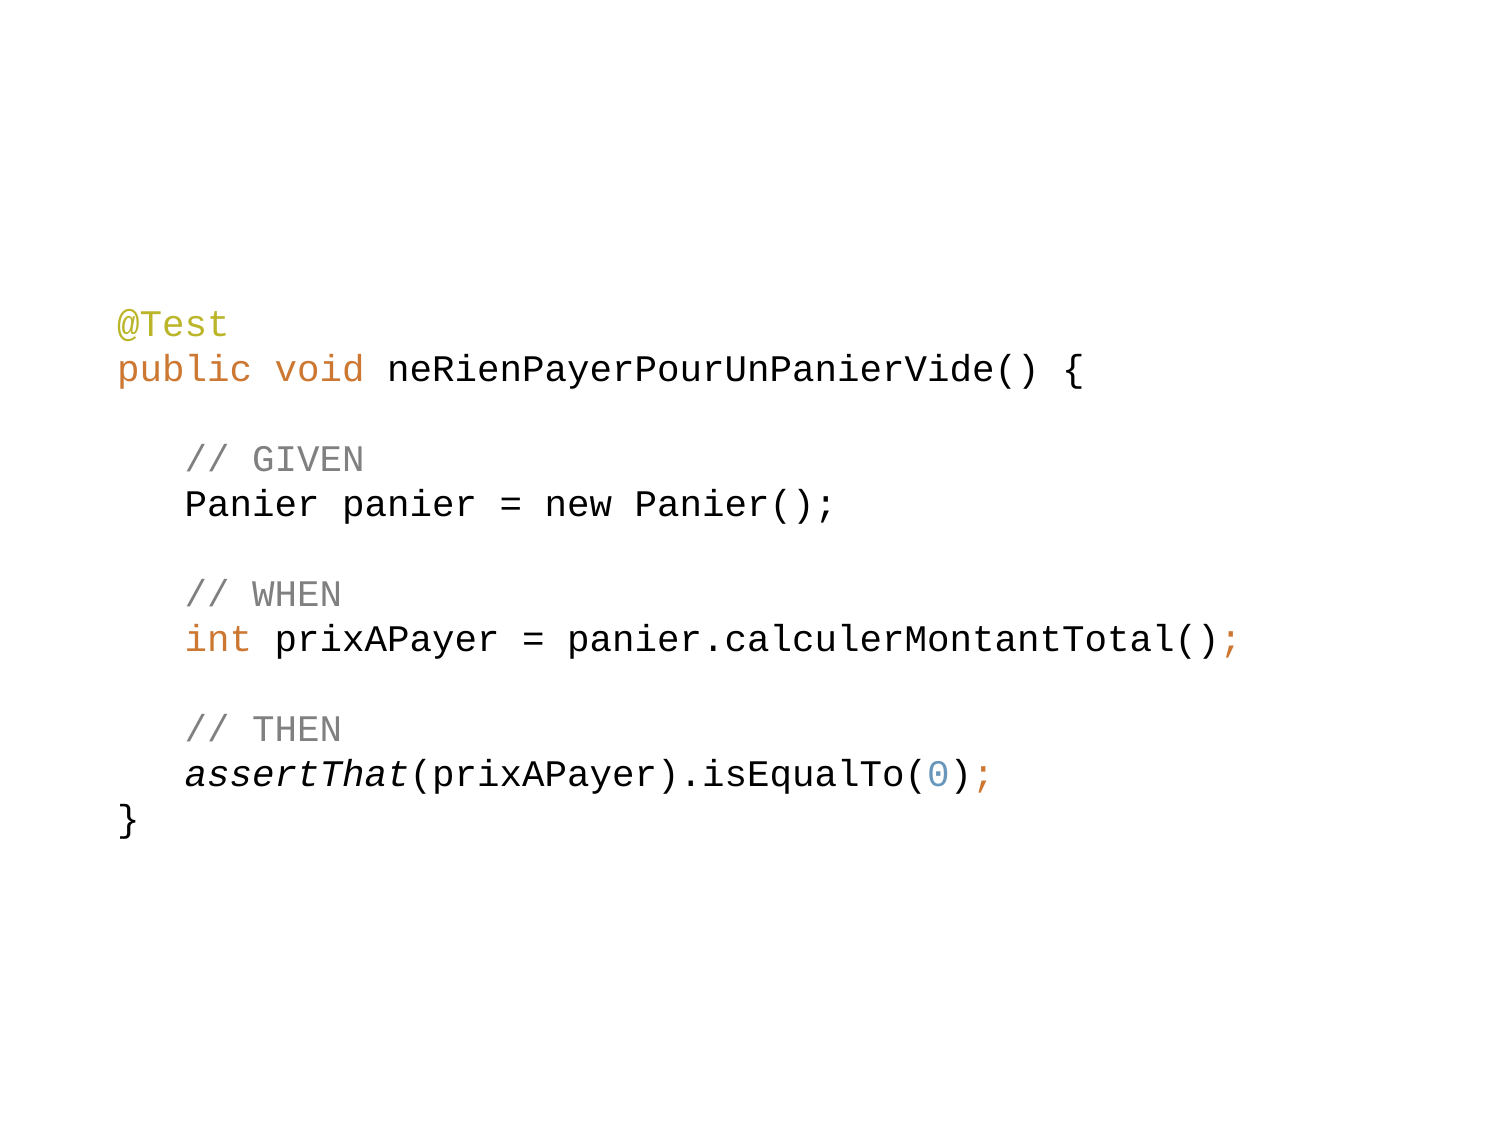

@Test
public void neRienPayerPourUnPanierVide() {
 // GIVEN
 Panier panier = new Panier();
 // WHEN
 int prixAPayer = panier.calculerMontantTotal();
 // THEN
 assertThat(prixAPayer).isEqualTo(0);
}